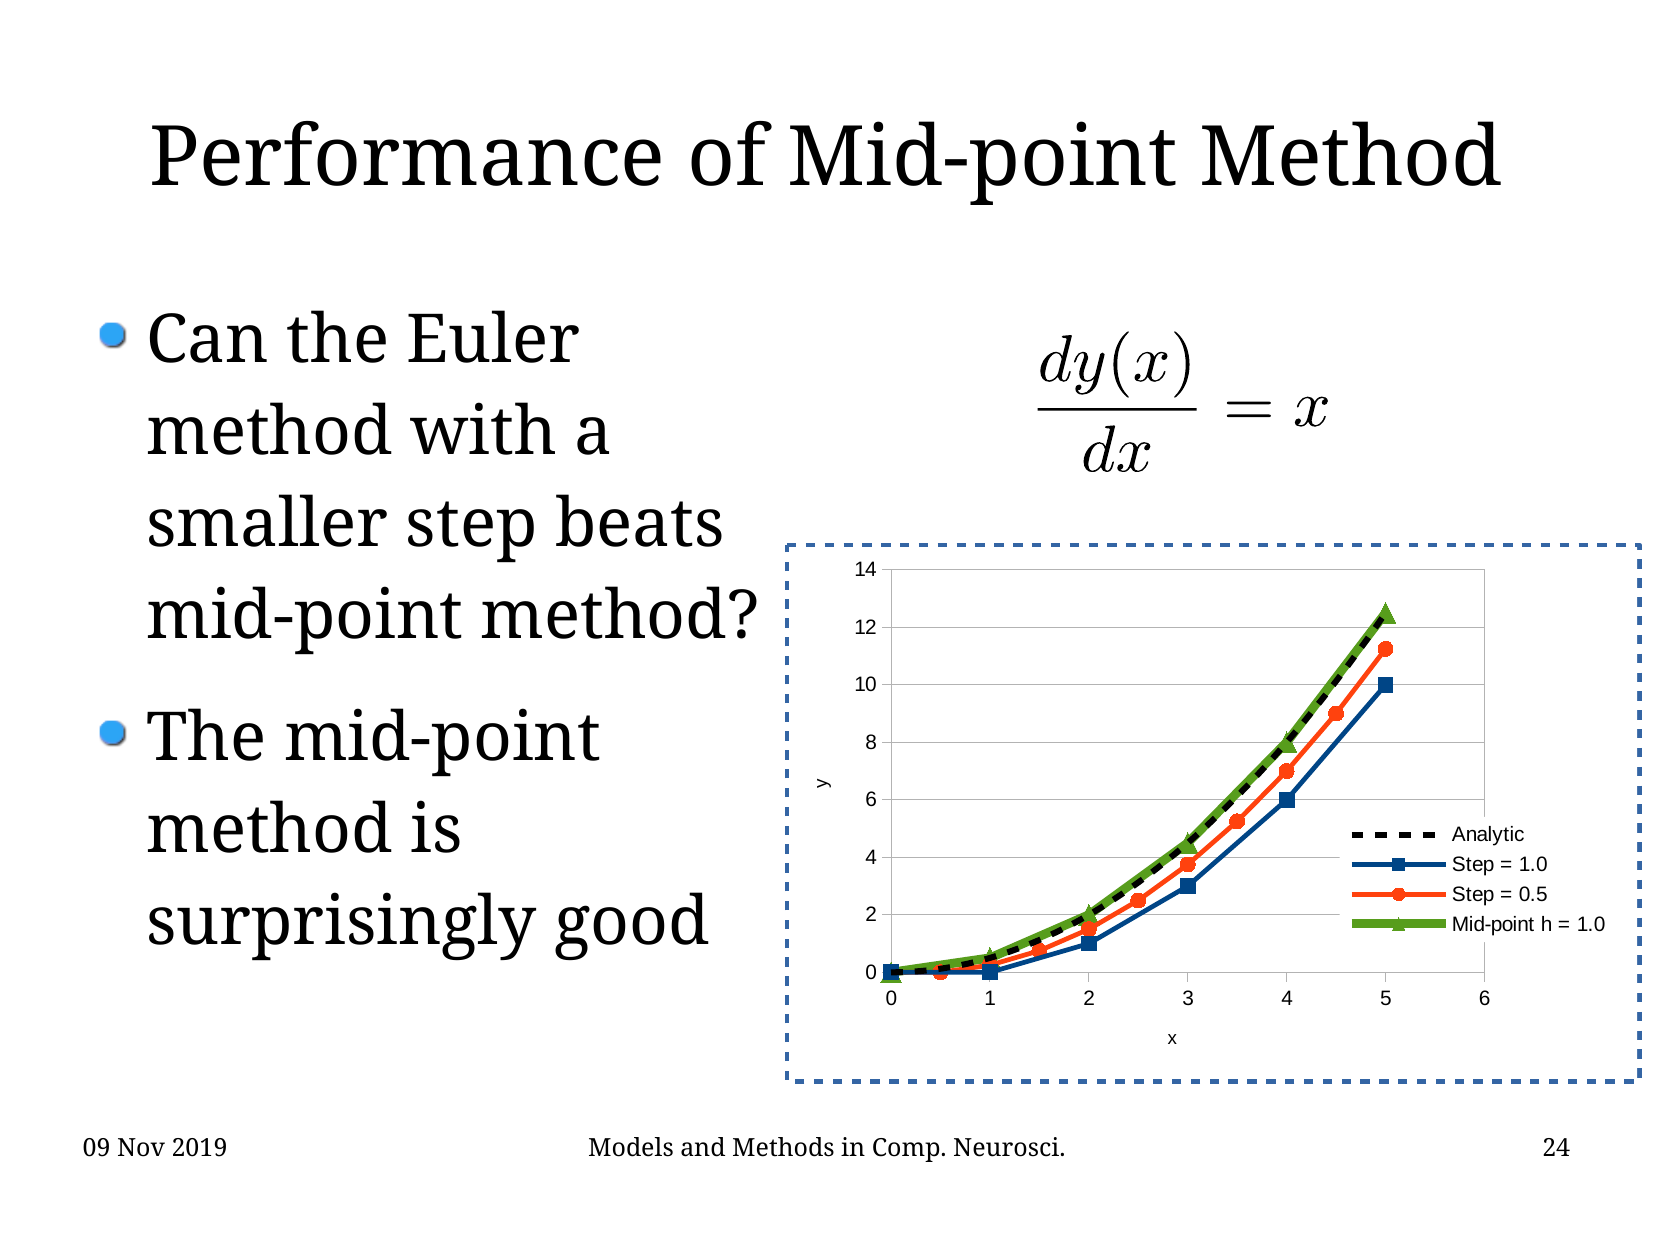

# Performance of Mid-point Method
Can the Euler method with a smaller step beats mid-point method?
The mid-point method is surprisingly good
### Chart
| Category | Analytic | Step = 1.0 | Step = 0.5 | Mid-point h = 1.0 |
|---|---|---|---|---|09 Nov 2019
Models and Methods in Comp. Neurosci.
24